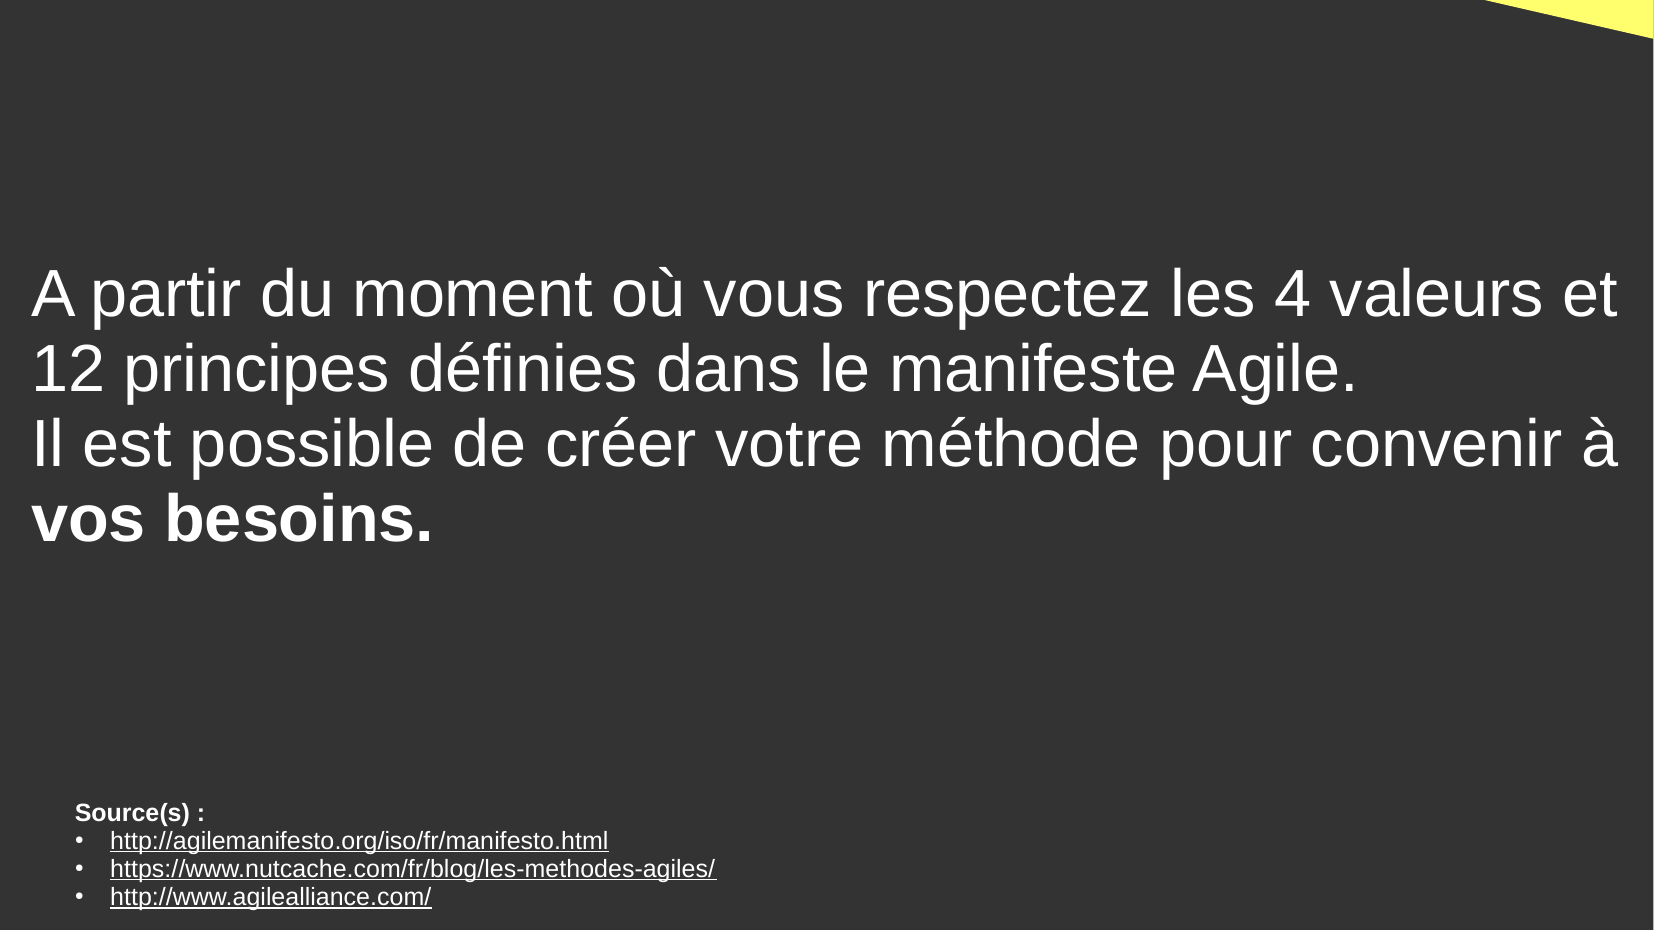

# A partir du moment où vous respectez les 4 valeurs et 12 principes définies dans le manifeste Agile. Il est possible de créer votre méthode pour convenir à vos besoins.
Source(s) :
http://agilemanifesto.org/iso/fr/manifesto.html
https://www.nutcache.com/fr/blog/les-methodes-agiles/
http://www.agilealliance.com/